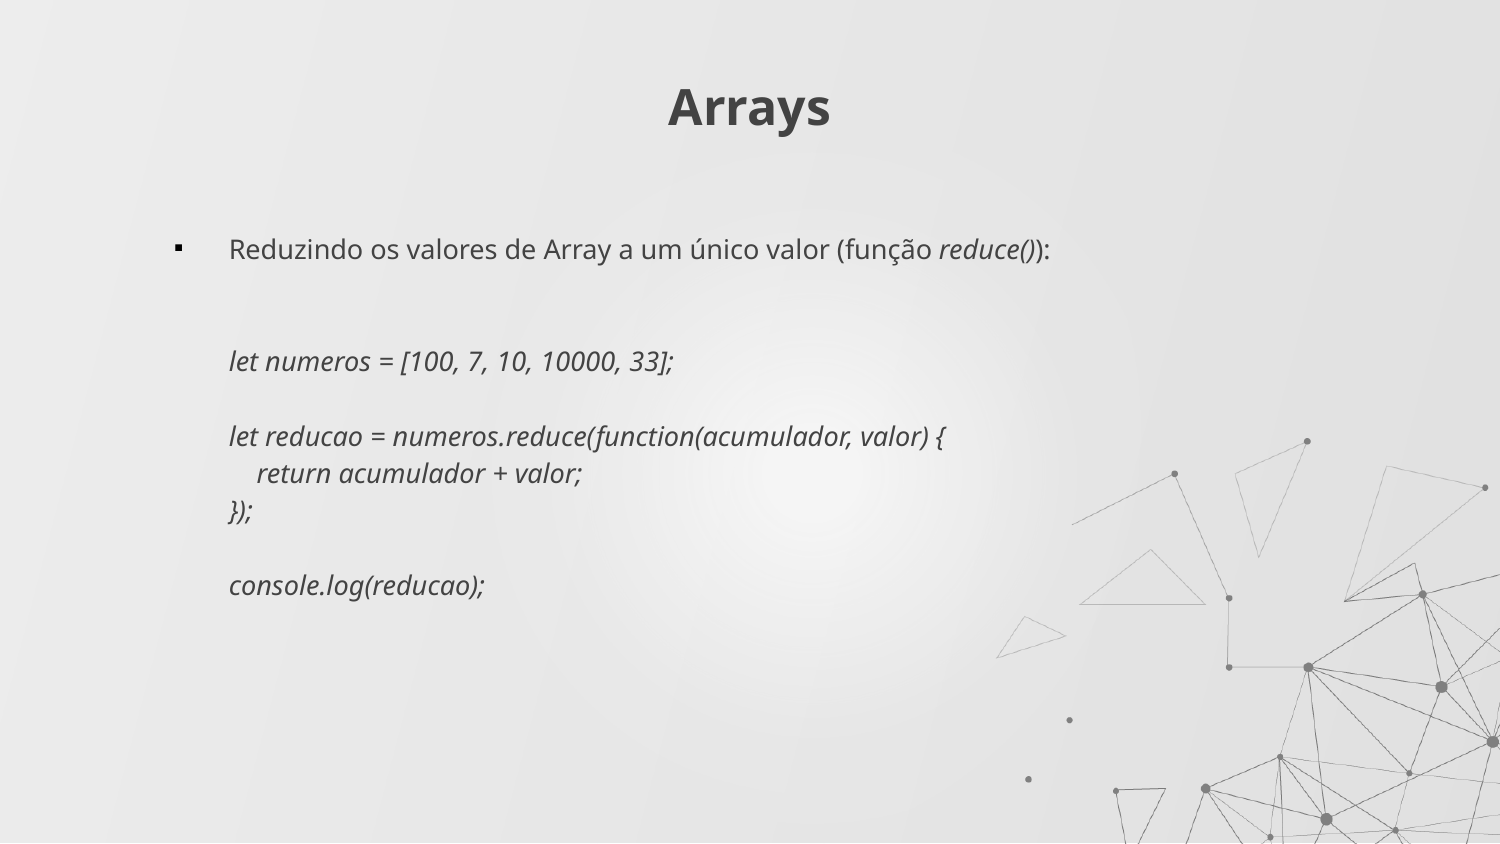

Arrays
# Reduzindo os valores de Array a um único valor (função reduce()):
let numeros = [100, 7, 10, 10000, 33];
let reducao = numeros.reduce(function(acumulador, valor) {
 return acumulador + valor;
});
console.log(reducao);